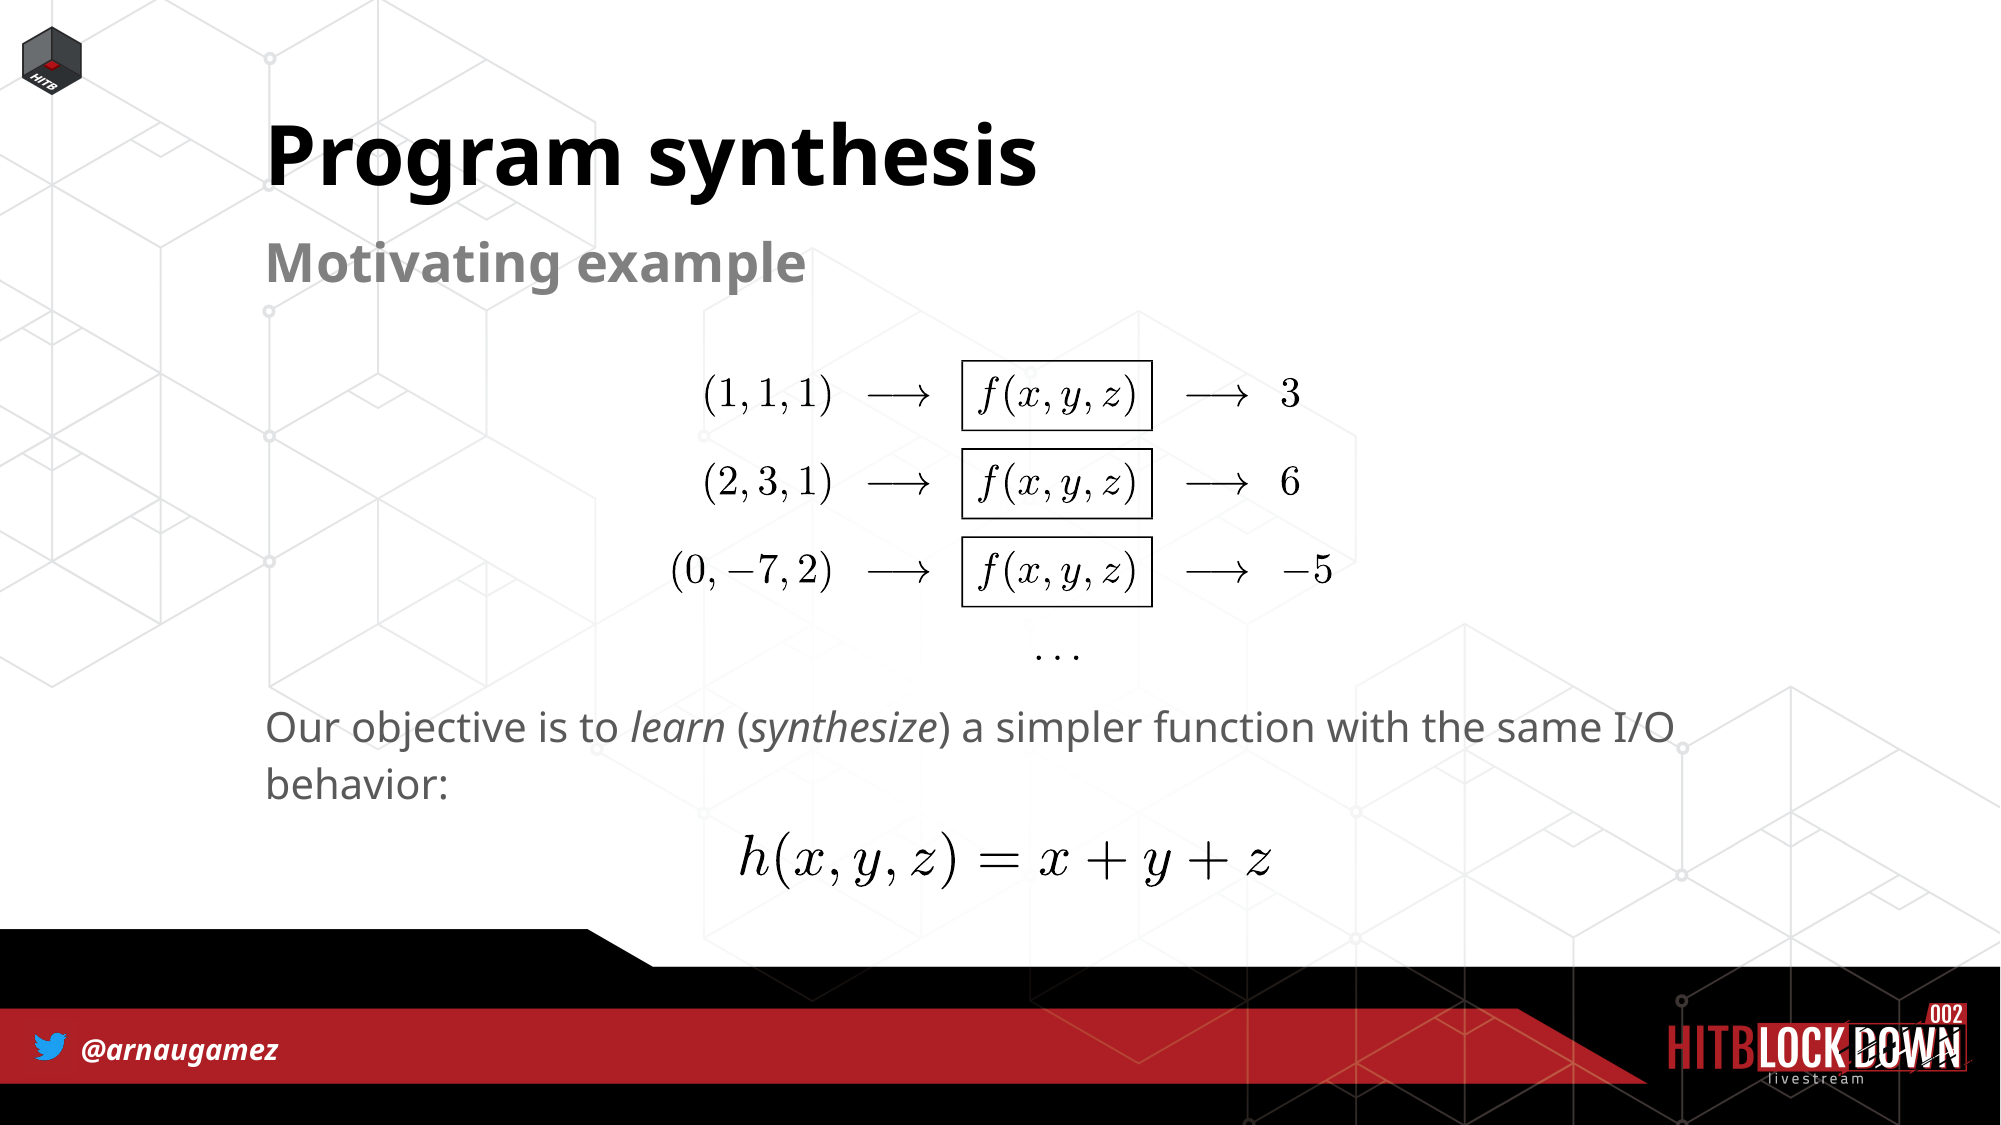

# Program synthesis
Motivating example
Our objective is to learn (synthesize) a simpler function with the same I/O behavior: